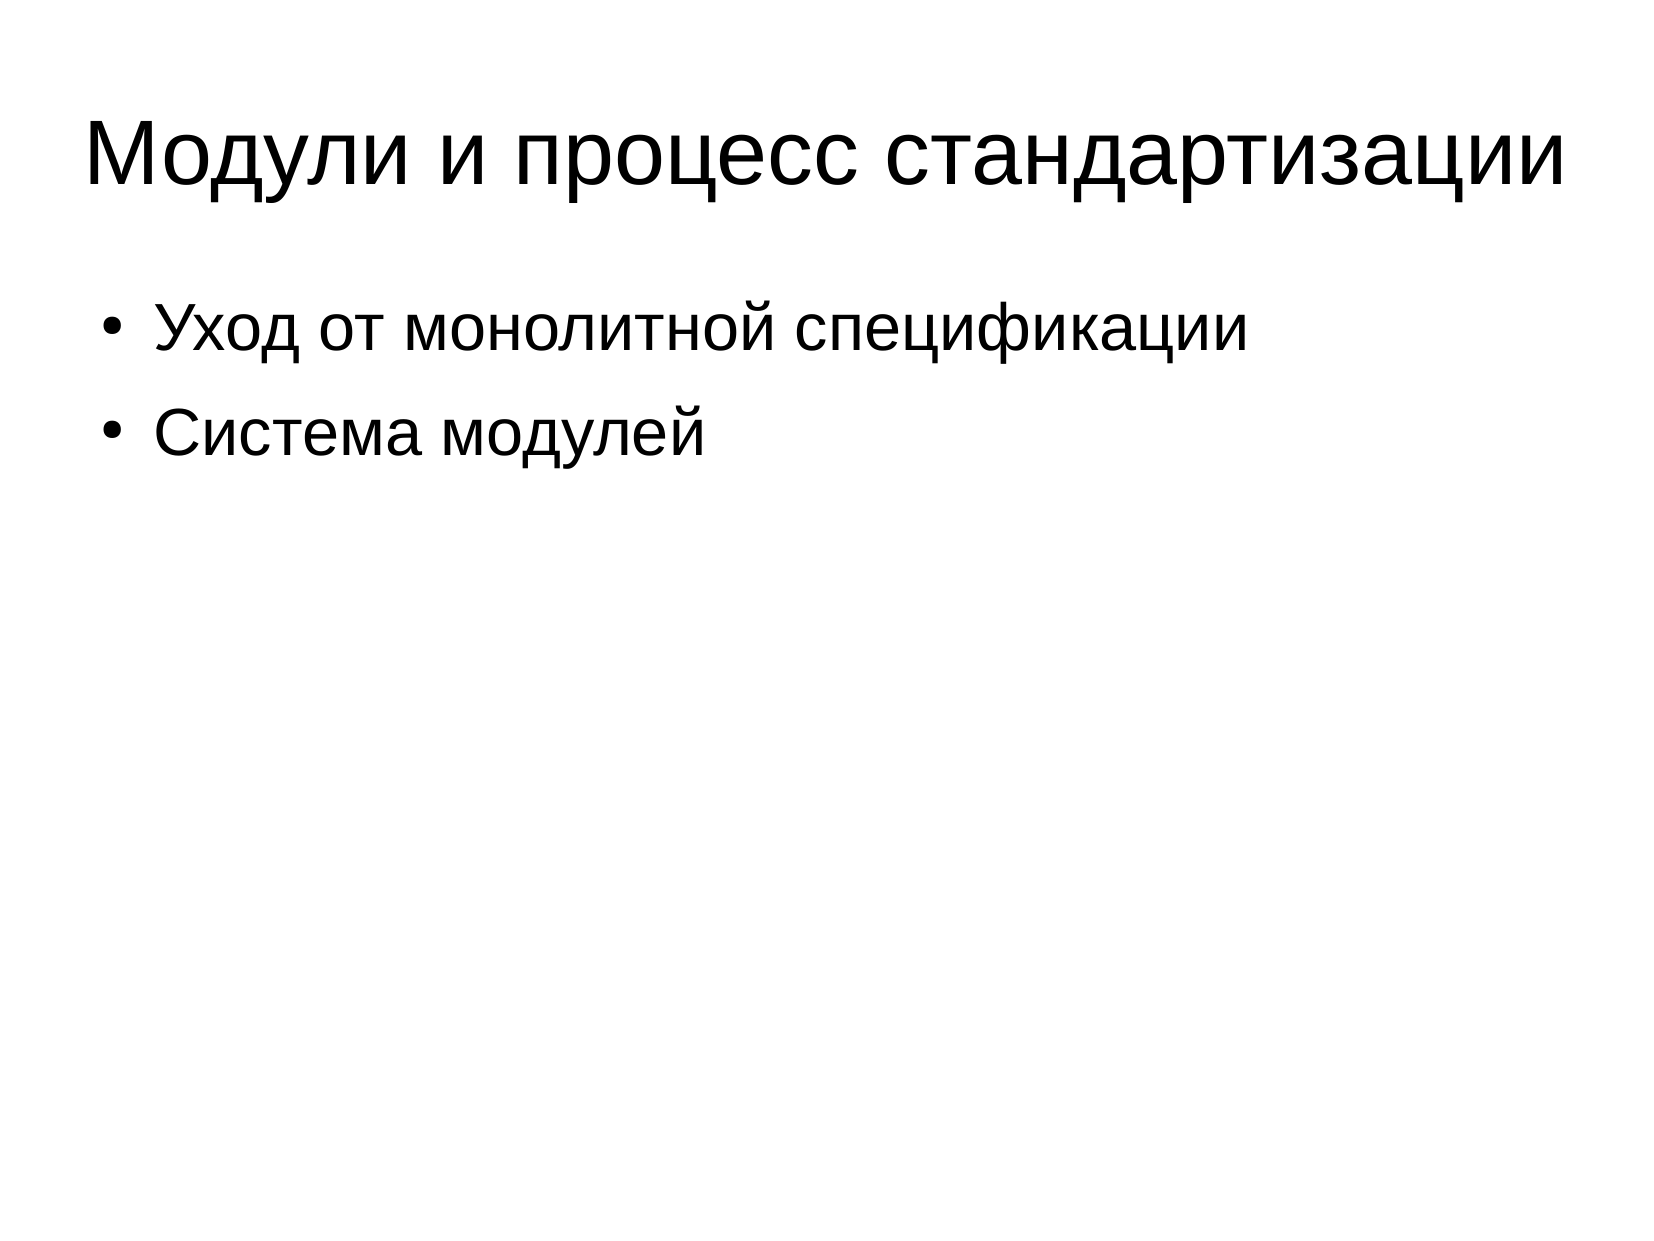

# Модули и процесс стандартизации
Уход от монолитной спецификации
Система модулей